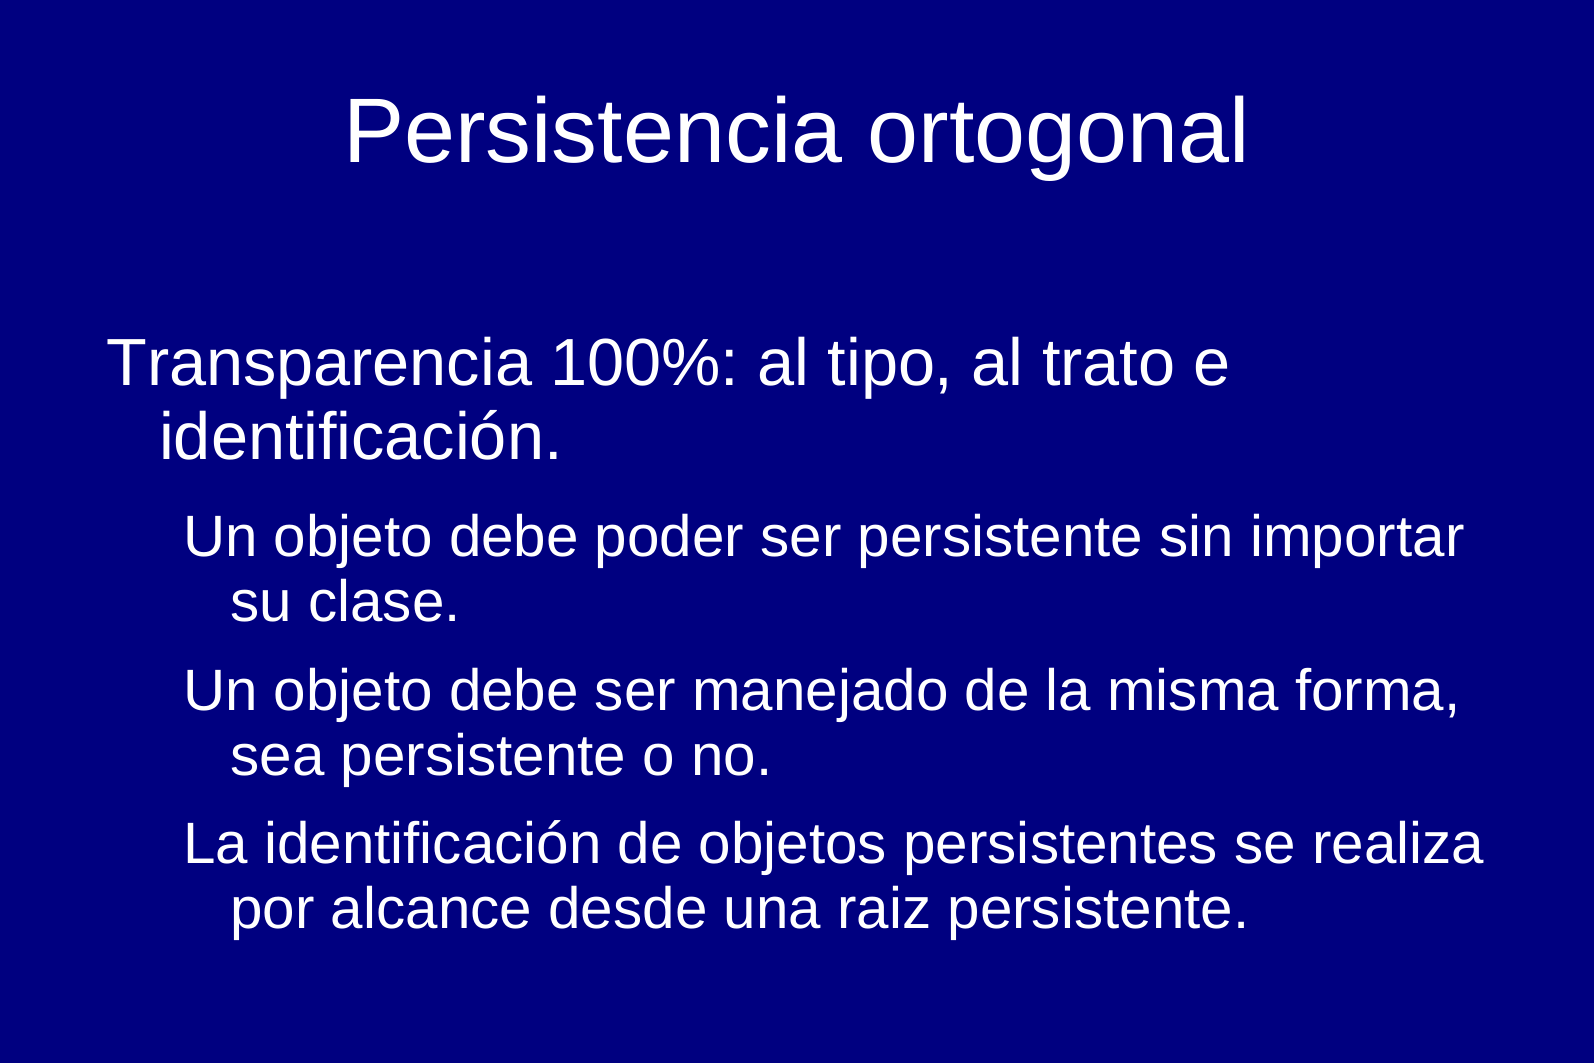

# Persistencia ortogonal
Transparencia 100%: al tipo, al trato e identificación.
Un objeto debe poder ser persistente sin importar su clase.
Un objeto debe ser manejado de la misma forma, sea persistente o no.
La identificación de objetos persistentes se realiza por alcance desde una raiz persistente.